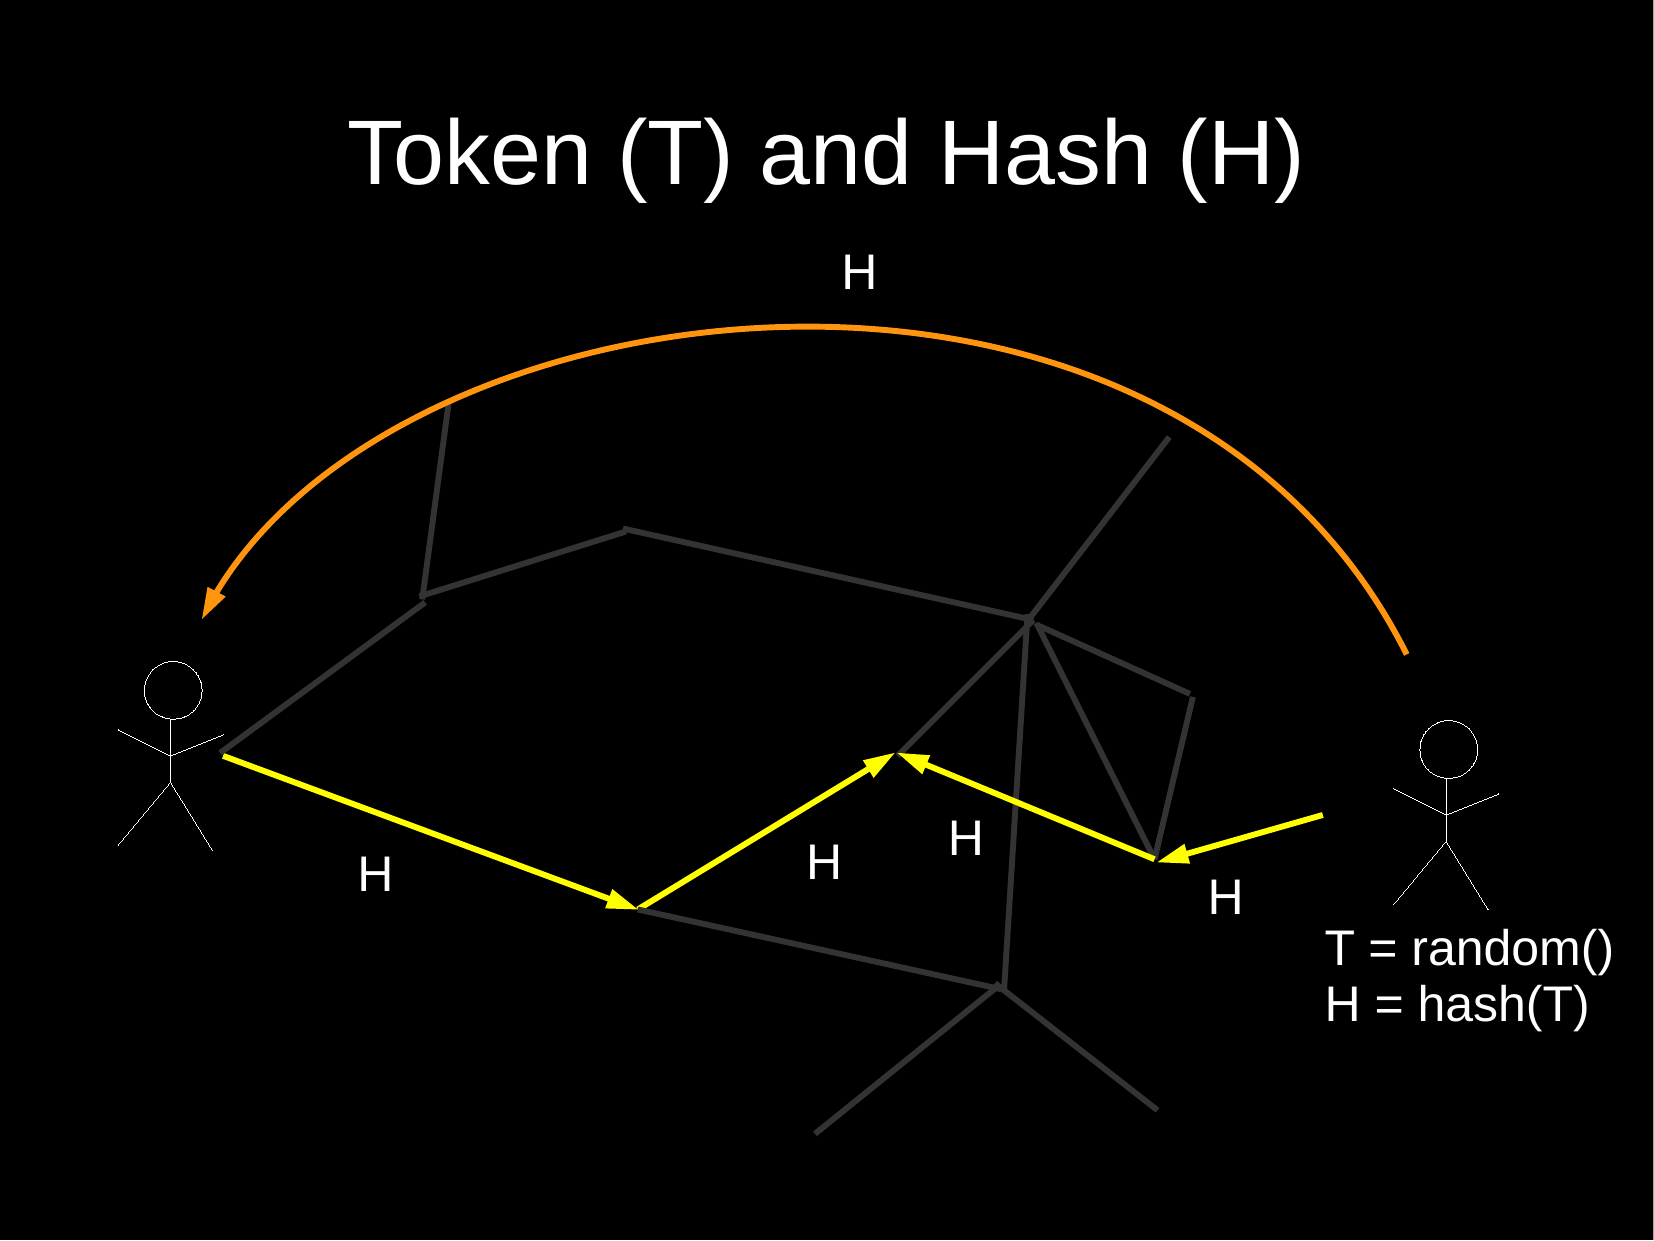

# Token (T) and Hash (H)
H
H
H
H
H
T = random()
H = hash(T)